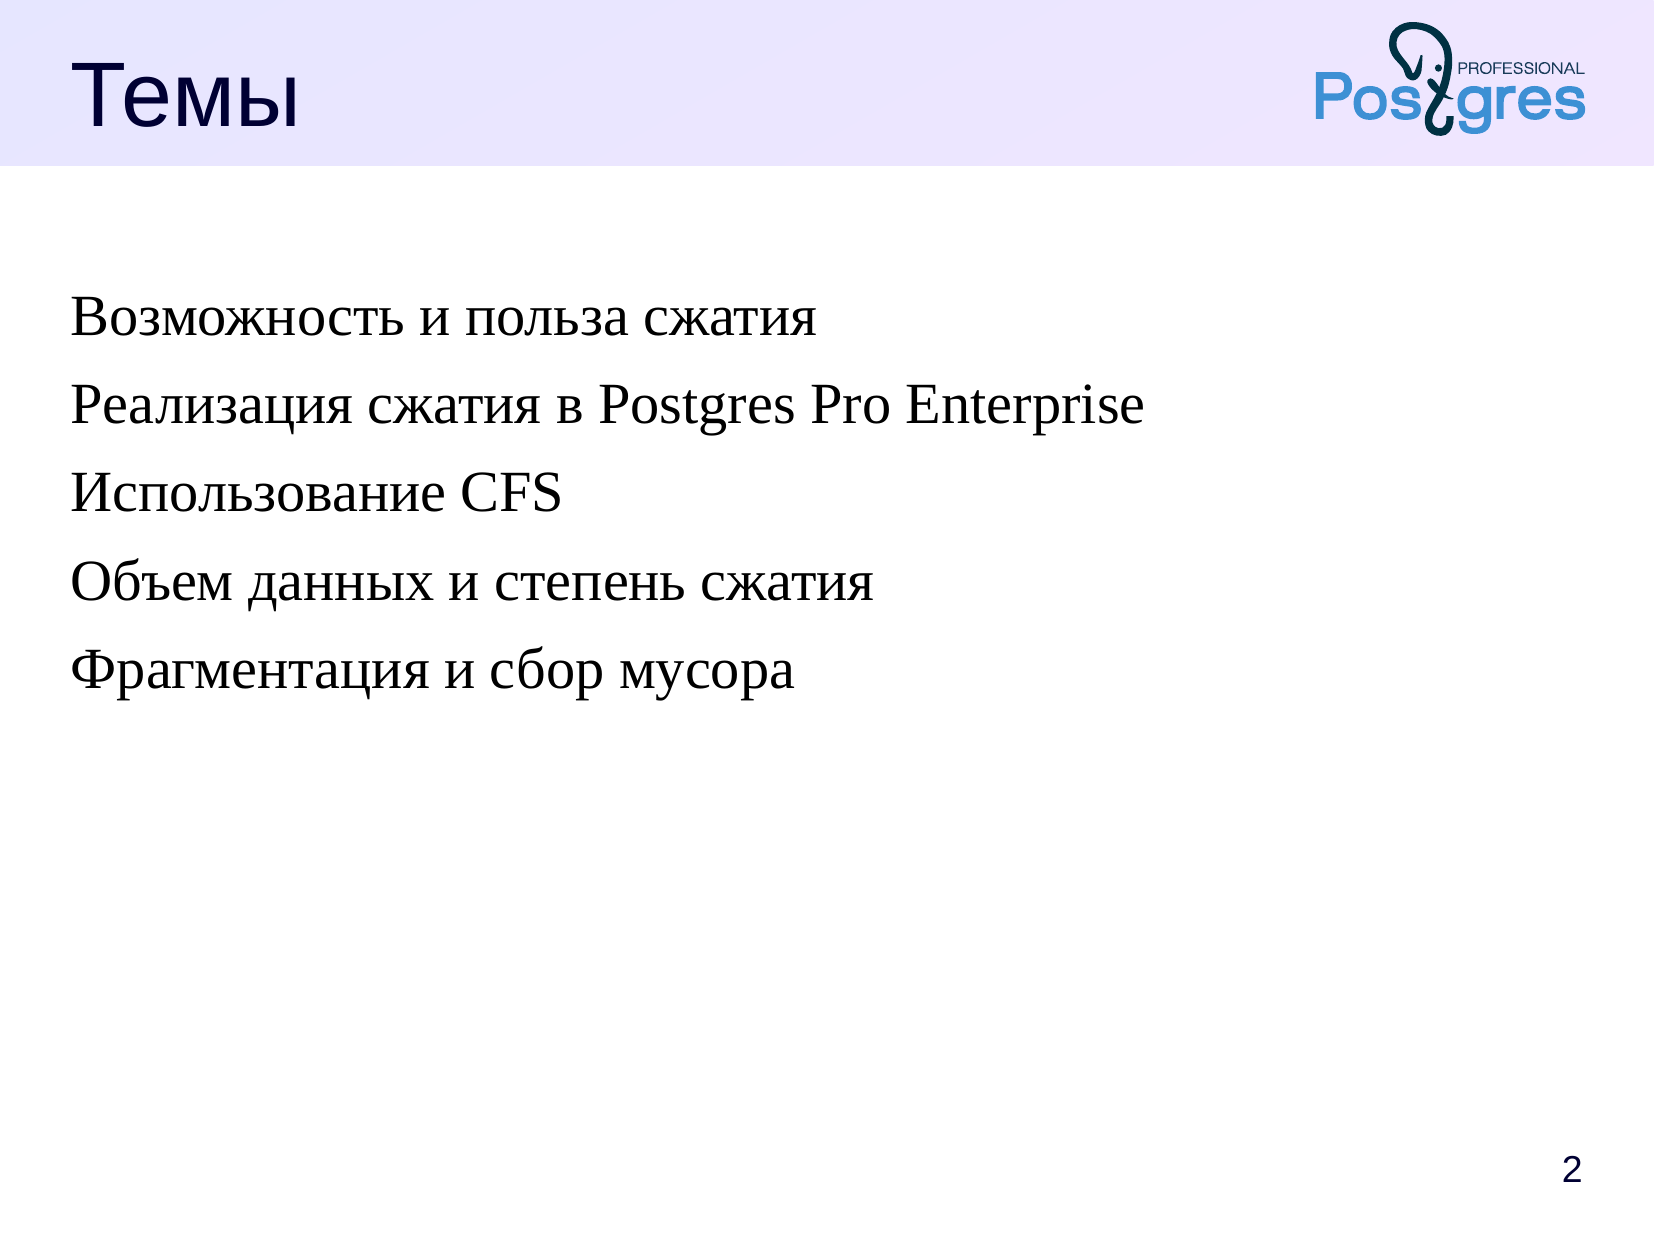

# Темы
Возможность и польза сжатия
Реализация сжатия в Postgres Pro Enterprise
Использование CFS
Объем данных и степень сжатия
Фрагментация и сбор мусора